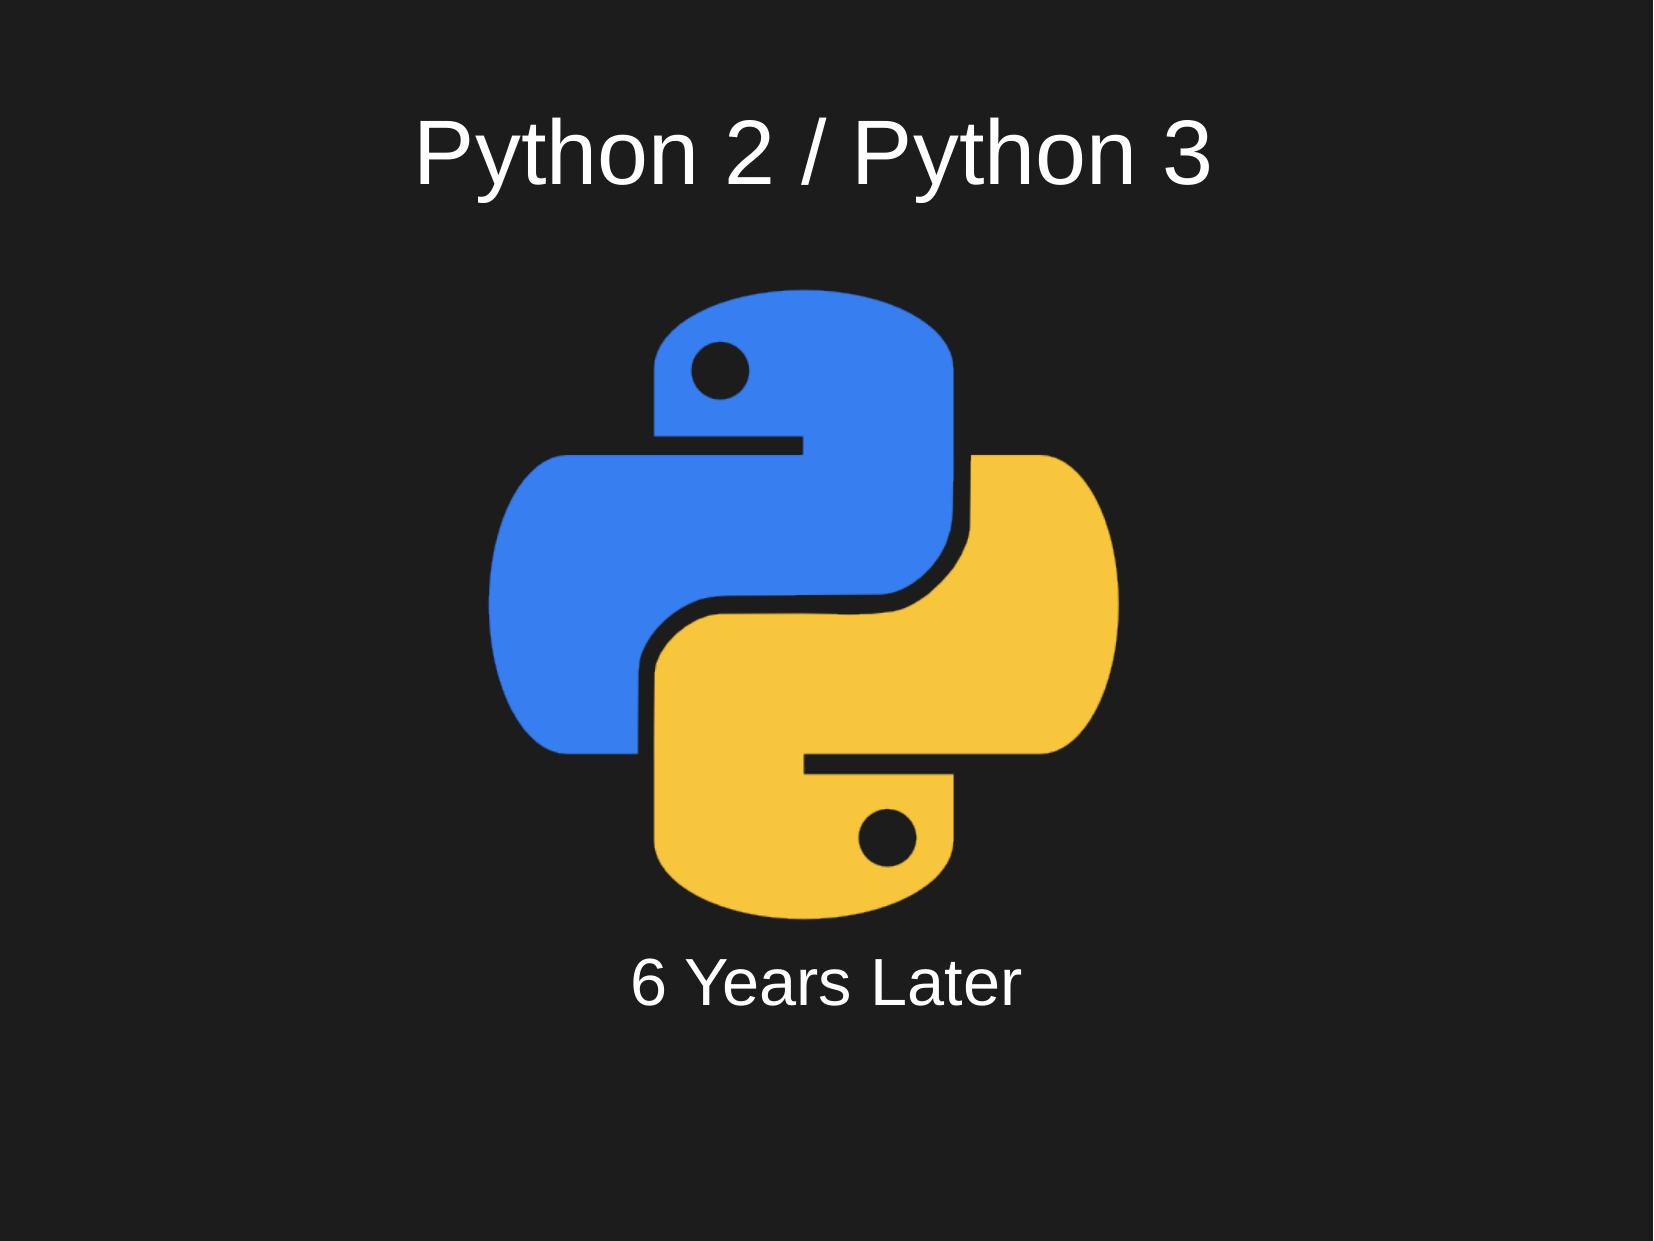

# Python 2 / Python 3
6 Years Later